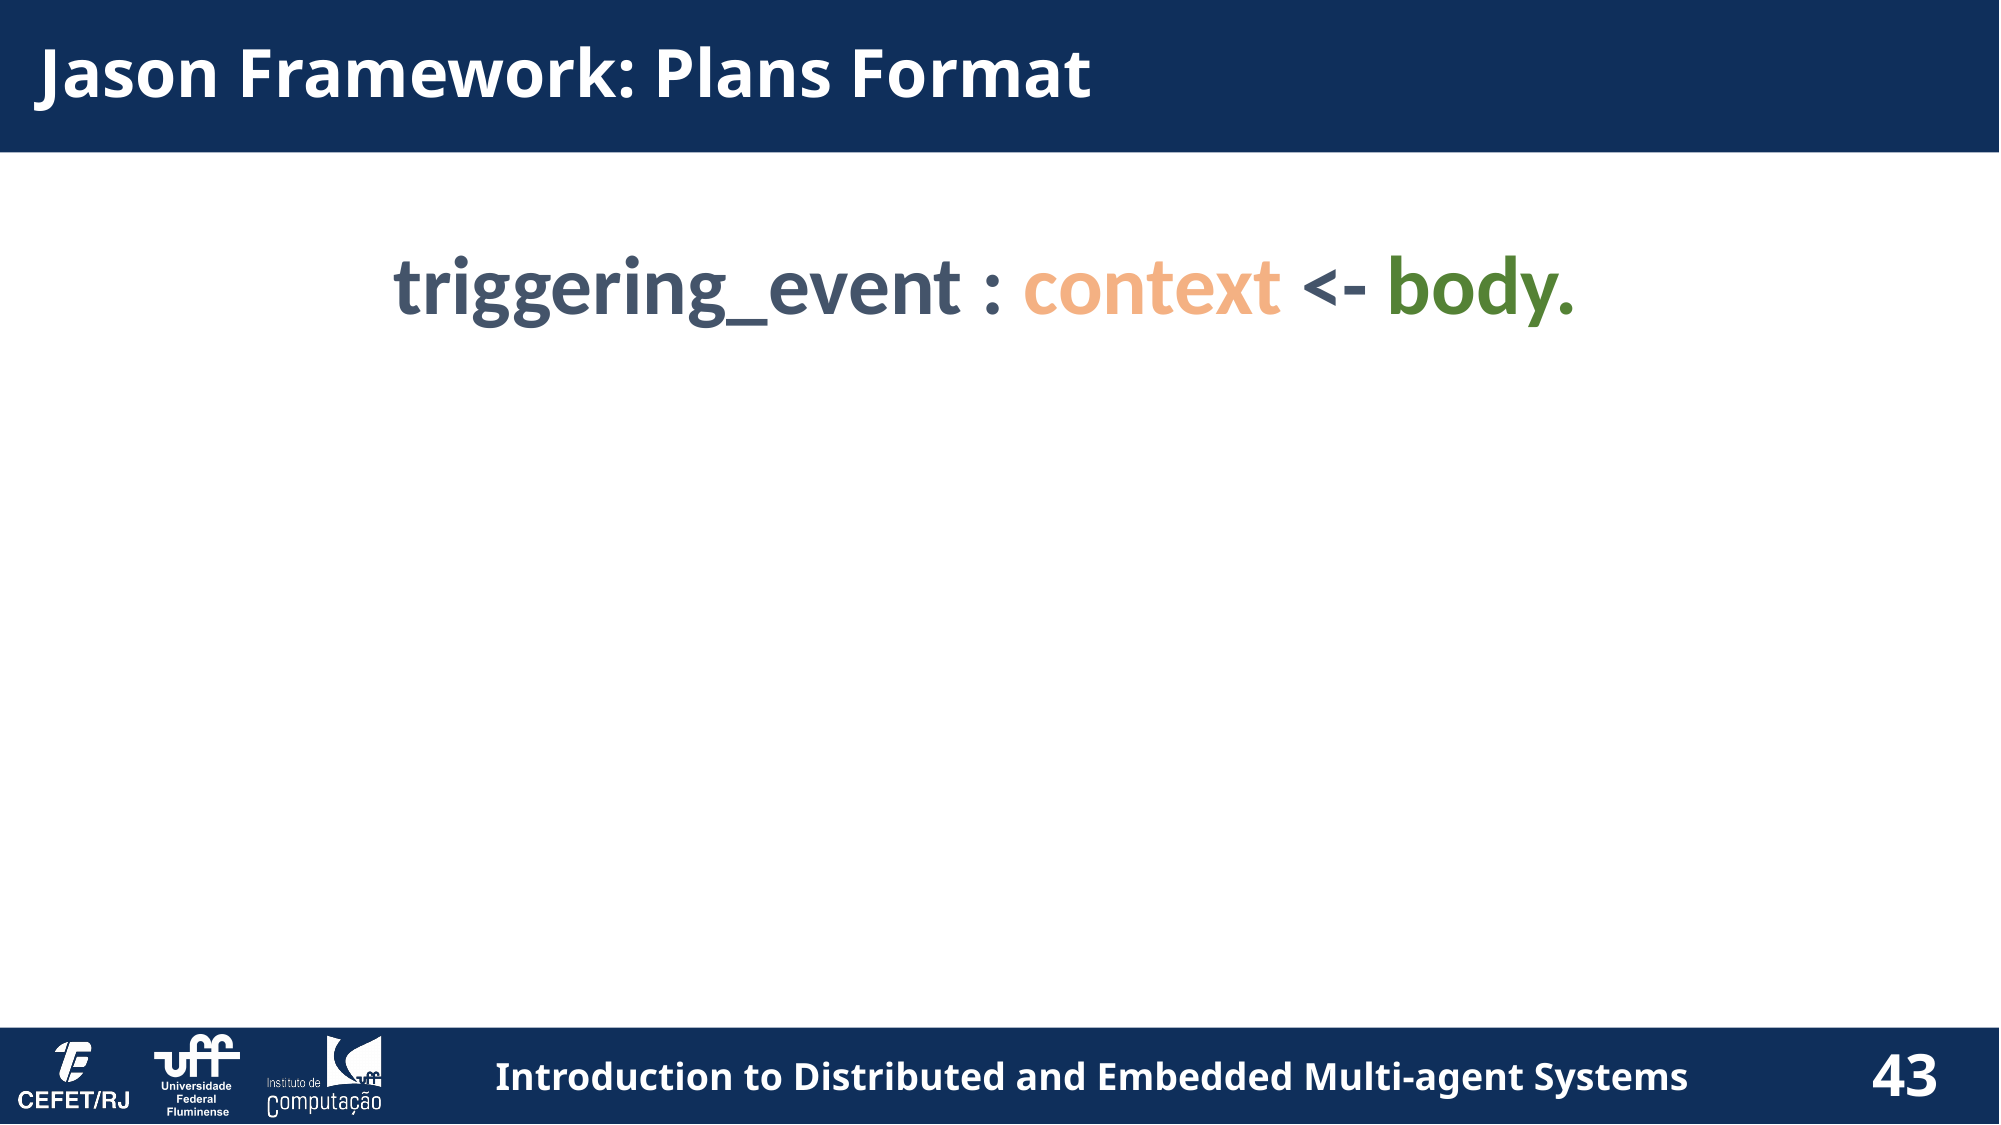

Jason Framework: Plans Format
triggering_event : context <- body.